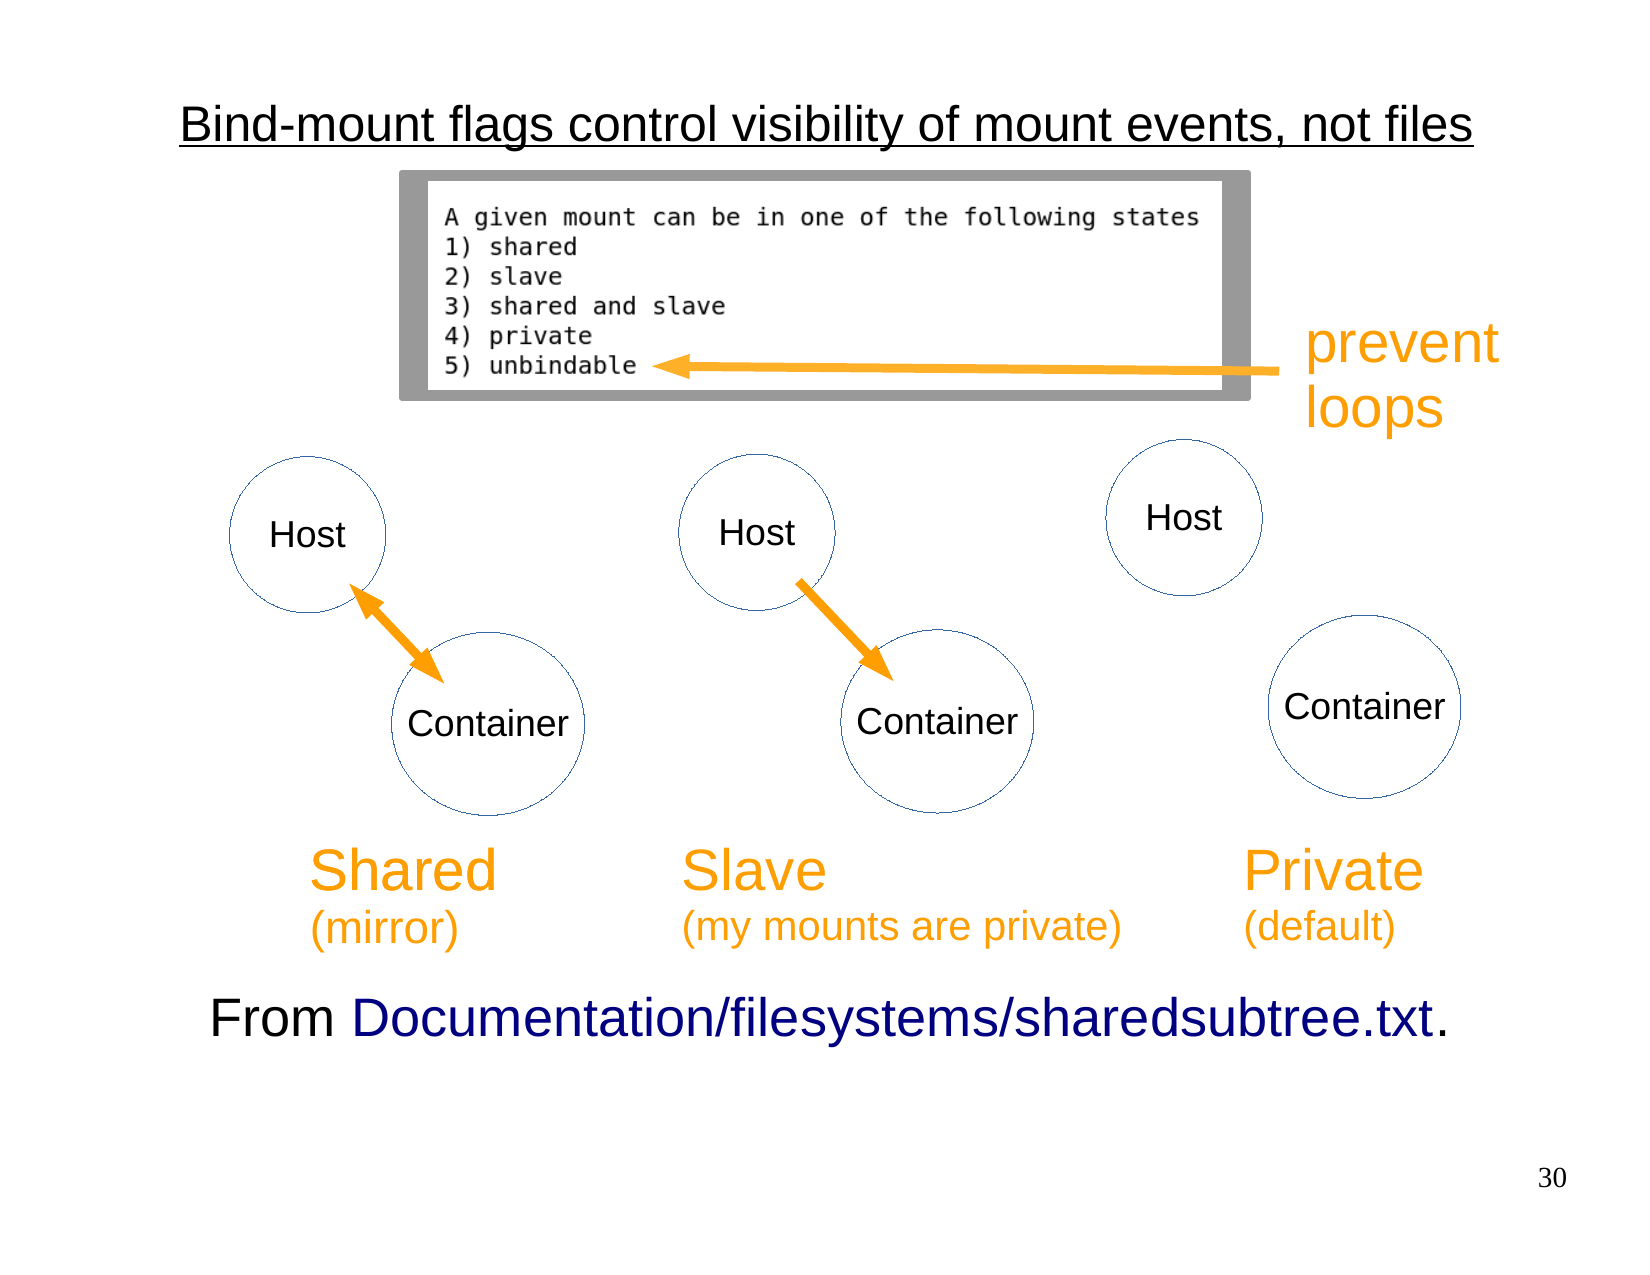

# Bind-mount flags control visibility of mount events, not files
prevent
loops
Host
Host
Host
Container
Container
Container
Shared
Shared
(mirror)
Slave
(my mounts are private)
Private
(default)
From Documentation/filesystems/sharedsubtree.txt.
30